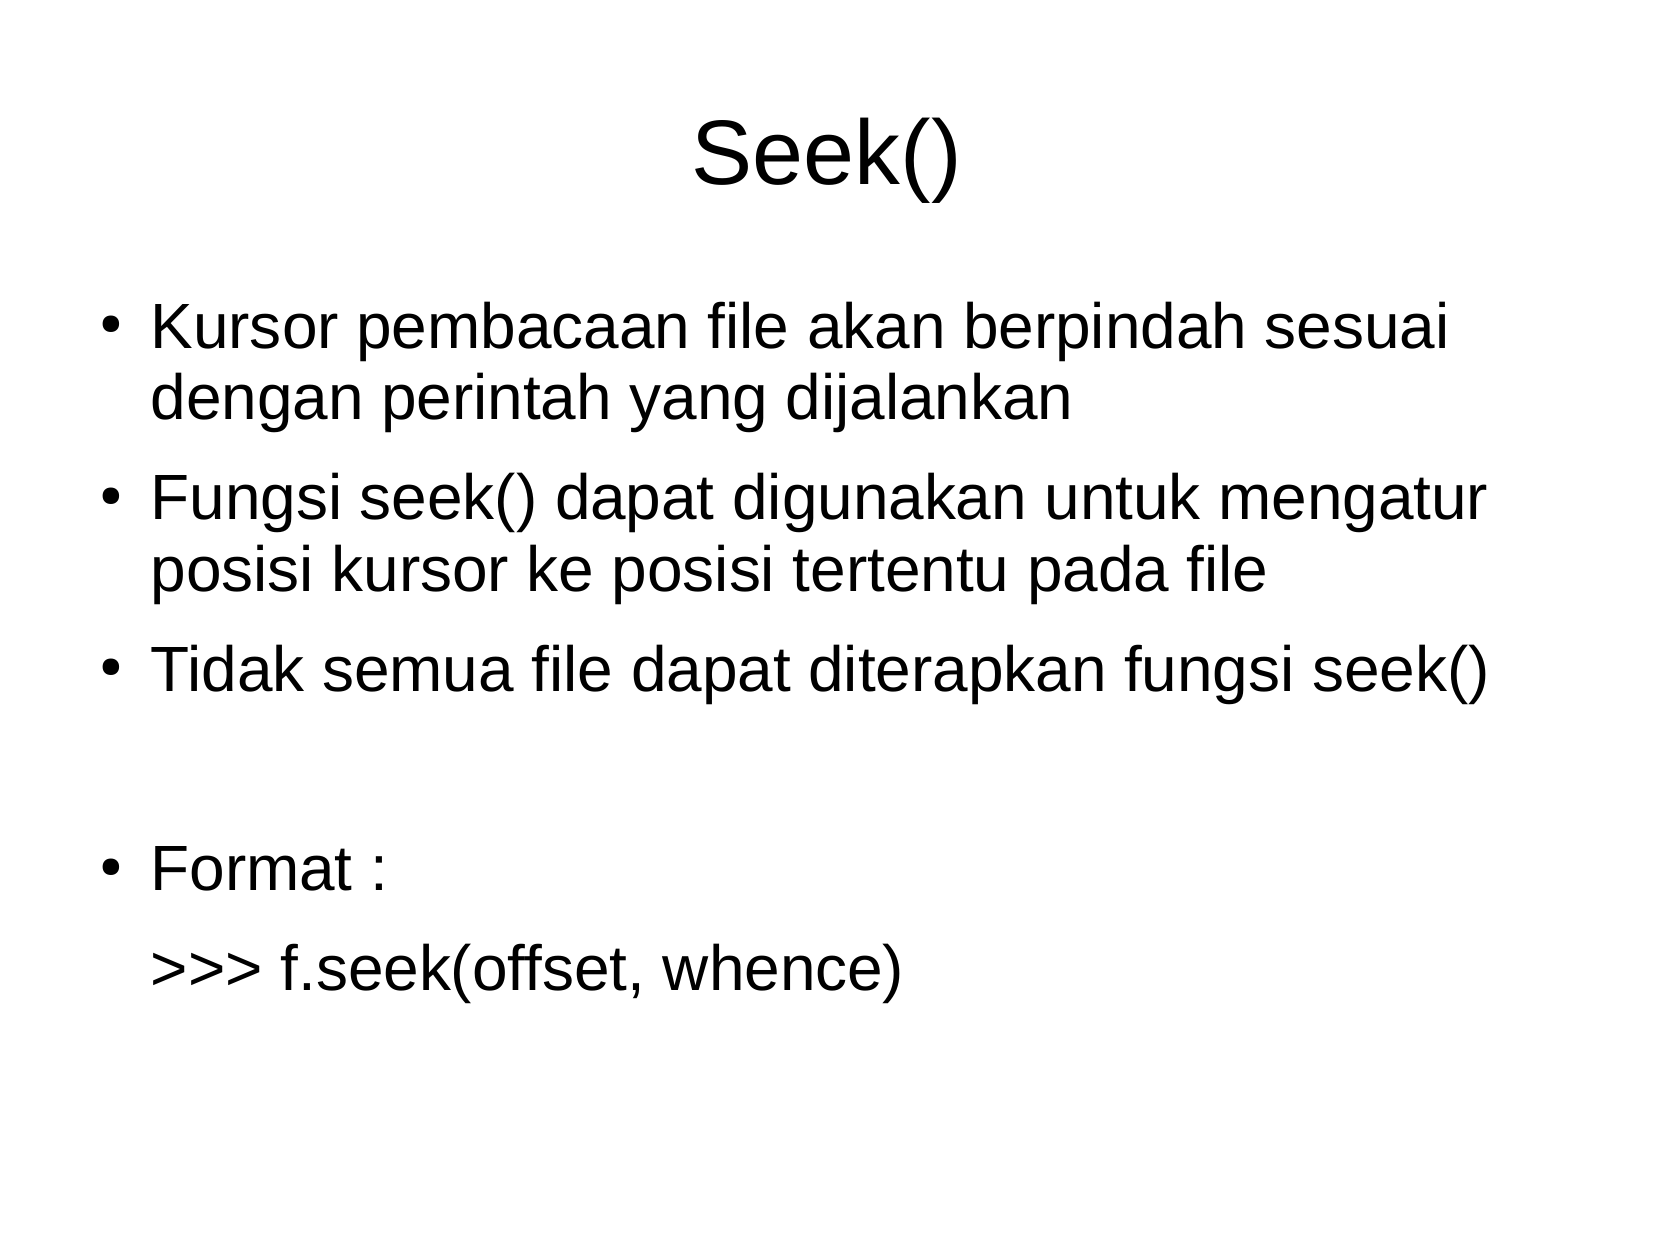

# Seek()
Kursor pembacaan file akan berpindah sesuai dengan perintah yang dijalankan
Fungsi seek() dapat digunakan untuk mengatur posisi kursor ke posisi tertentu pada file
Tidak semua file dapat diterapkan fungsi seek()
Format :
>>> f.seek(offset, whence)